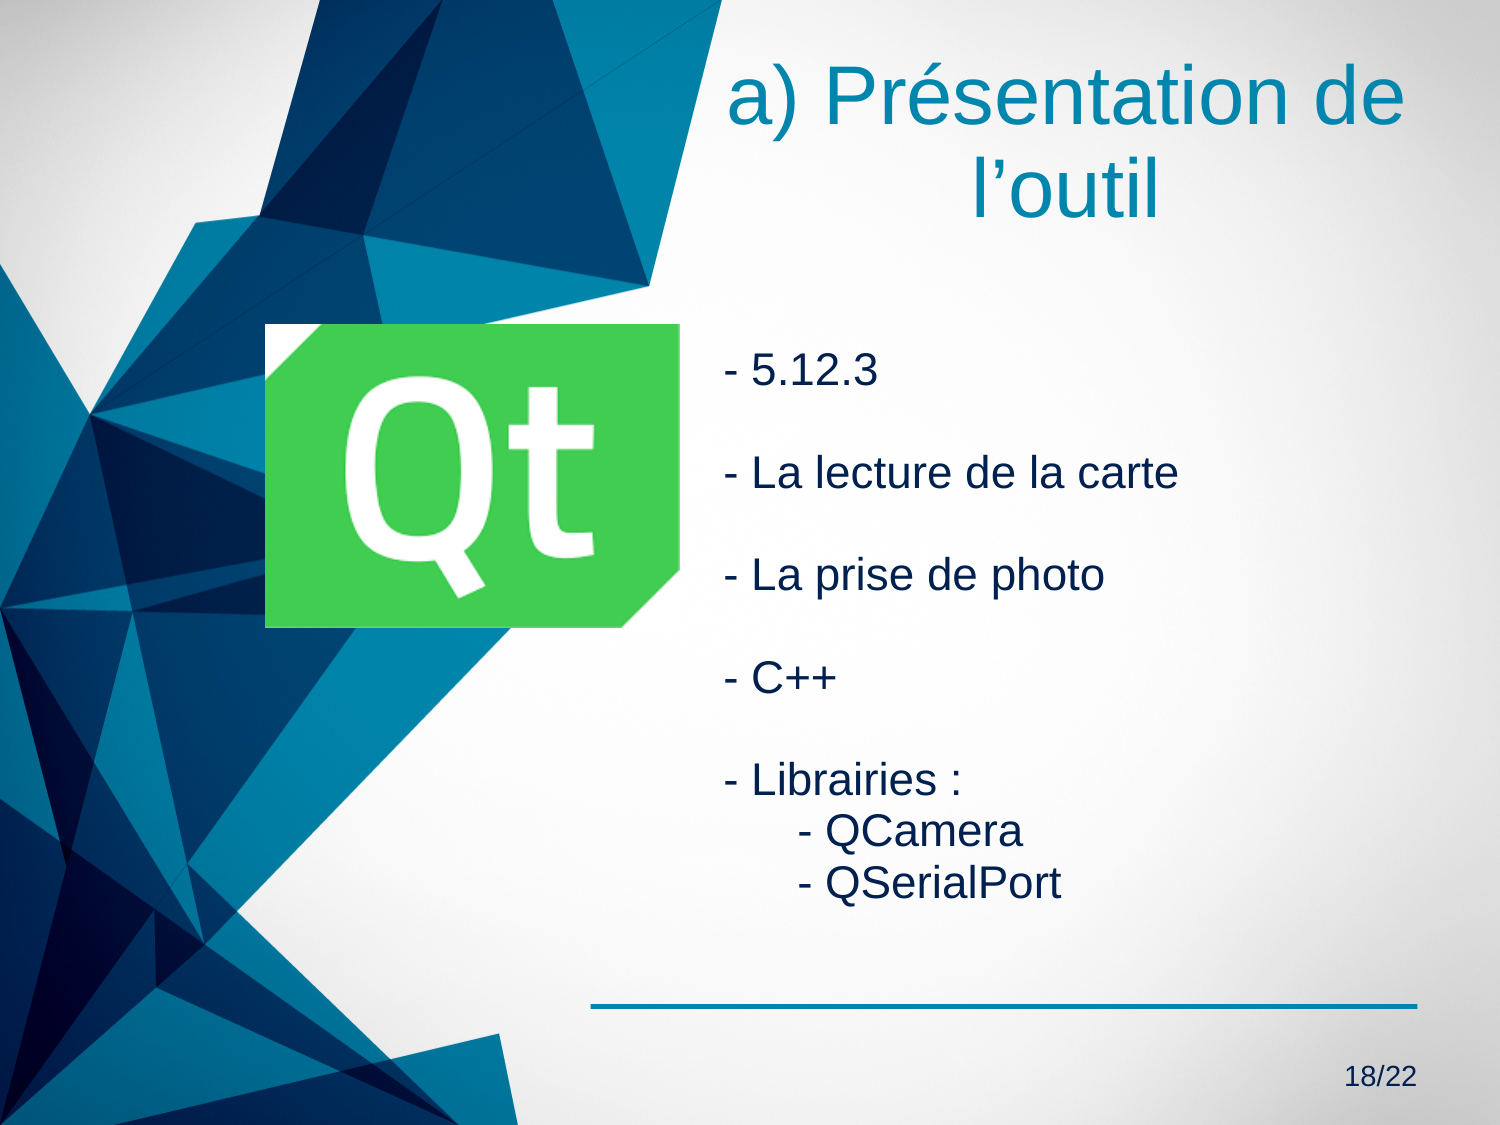

# a) Présentation de l’outil
- 5.12.3
- La lecture de la carte
- La prise de photo
- C++
- Librairies :
	- QCamera
	- QSerialPort
18